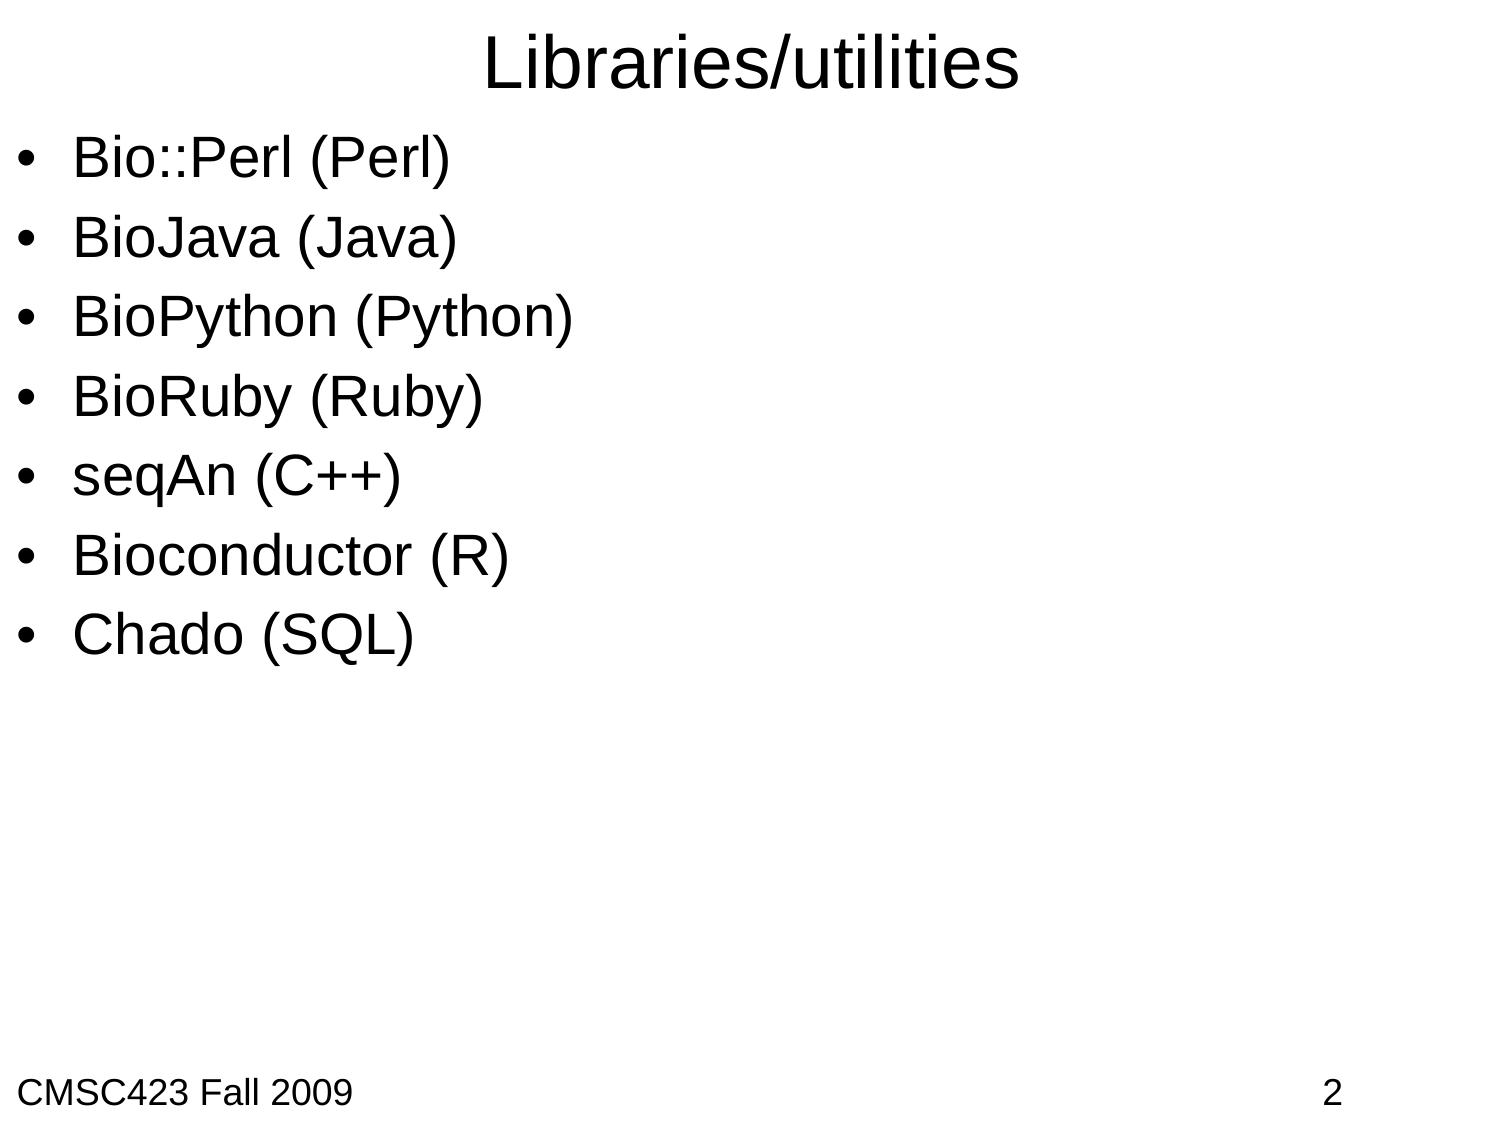

# Libraries/utilities
Bio::Perl (Perl)
BioJava (Java)
BioPython (Python)
BioRuby (Ruby)
seqAn (C++)
Bioconductor (R)
Chado (SQL)
CMSC423 Fall 2009
2